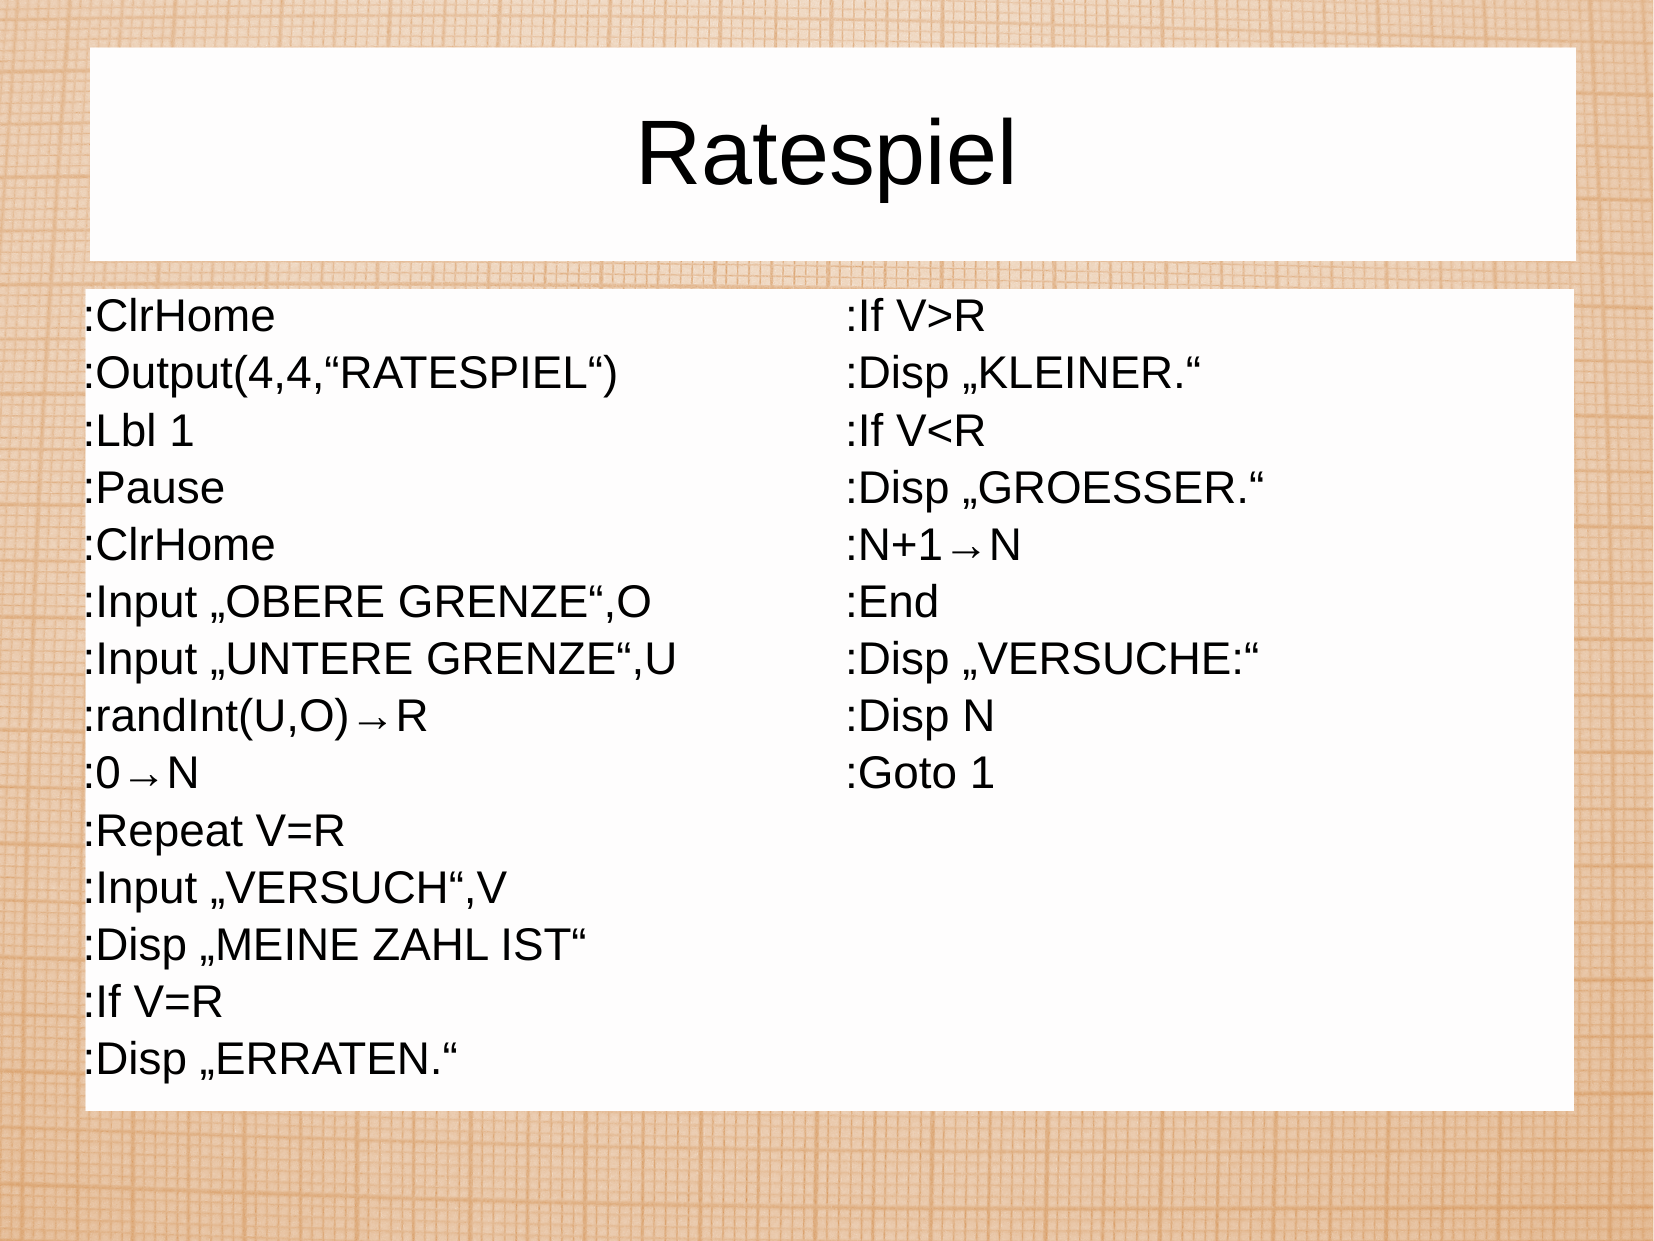

# Ratespiel
:ClrHome
:Output(4,4,“RATESPIEL“)
:Lbl 1
:Pause
:ClrHome
:Input „OBERE GRENZE“,O
:Input „UNTERE GRENZE“,U
:randInt(U,O)→R
:0→N
:Repeat V=R
:Input „VERSUCH“,V
:Disp „MEINE ZAHL IST“
:If V=R
:Disp „ERRATEN.“
:If V>R
:Disp „KLEINER.“
:If V<R
:Disp „GROESSER.“
:N+1→N
:End
:Disp „VERSUCHE:“
:Disp N
:Goto 1